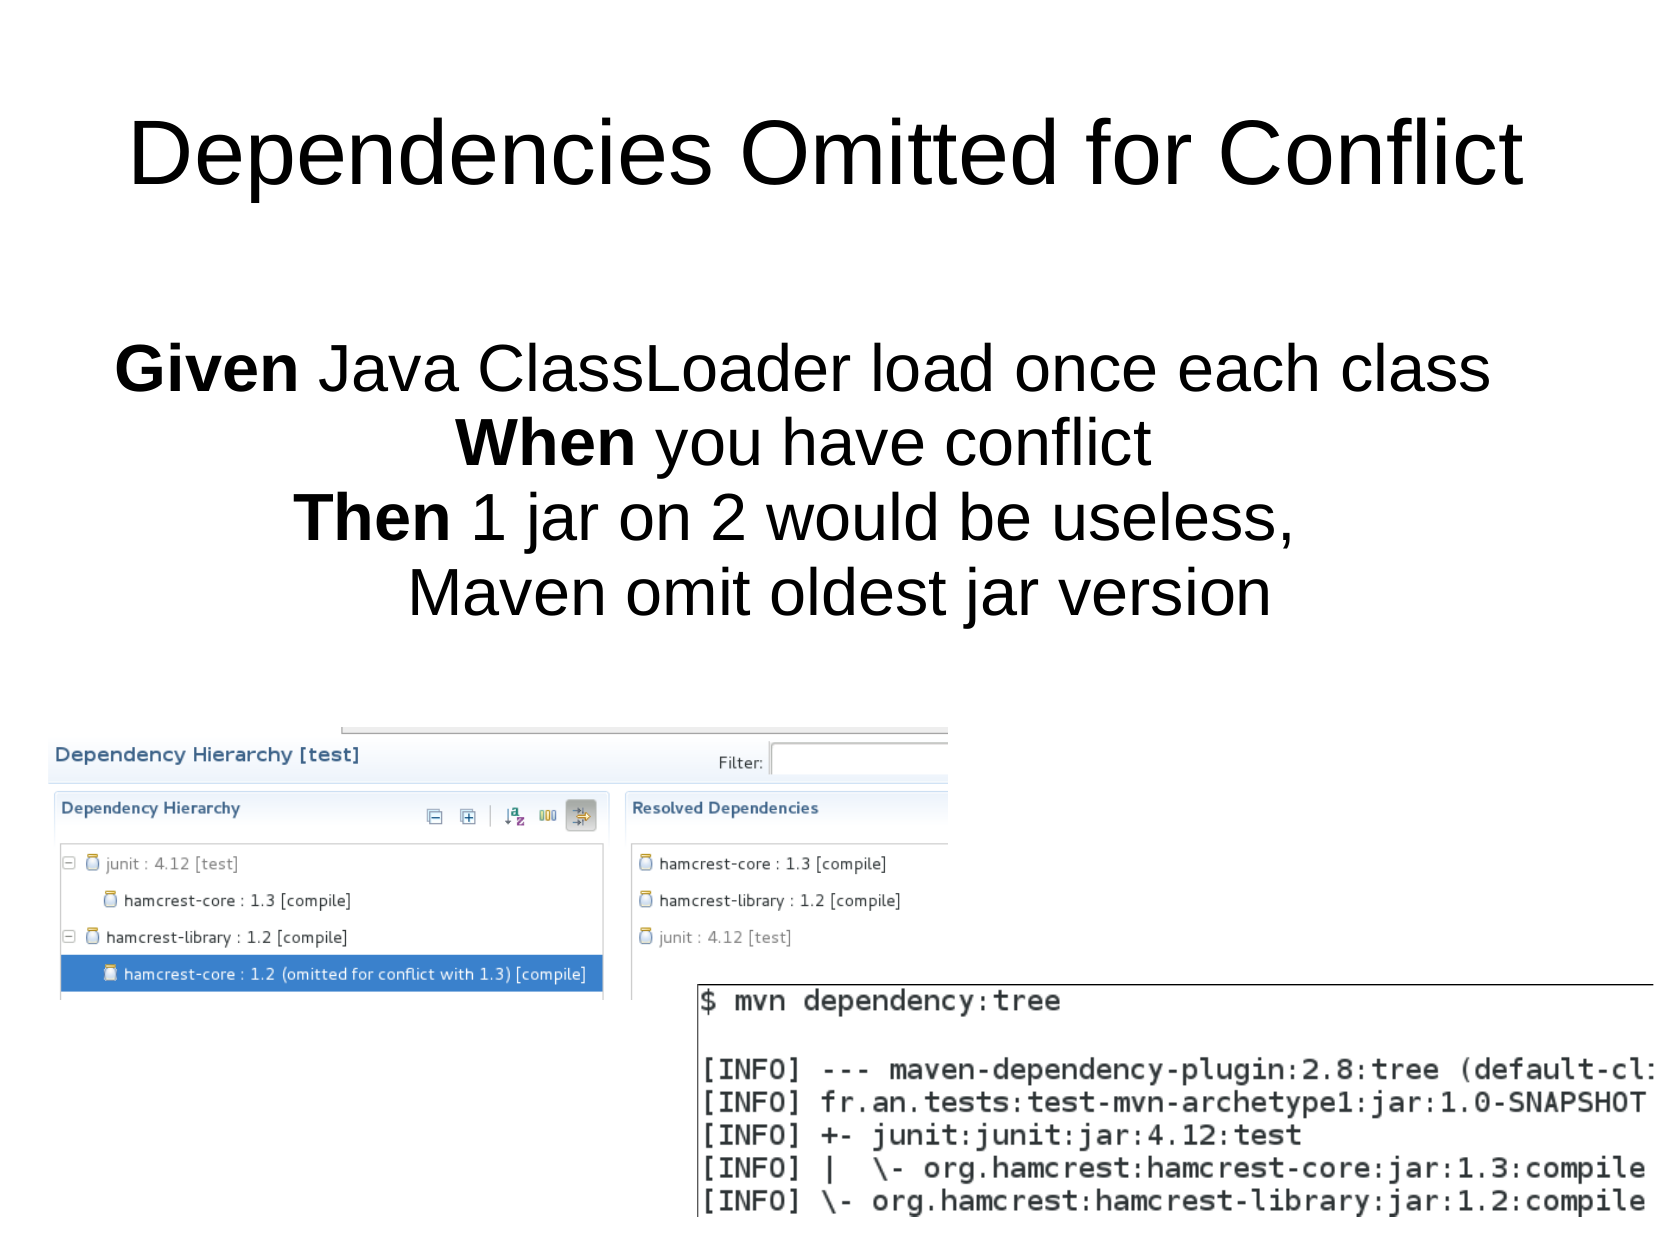

# Dependencies Omitted for Conflict
Given Java ClassLoader load once each class
When you have conflict
Then 1 jar on 2 would be useless,
 Maven omit oldest jar version